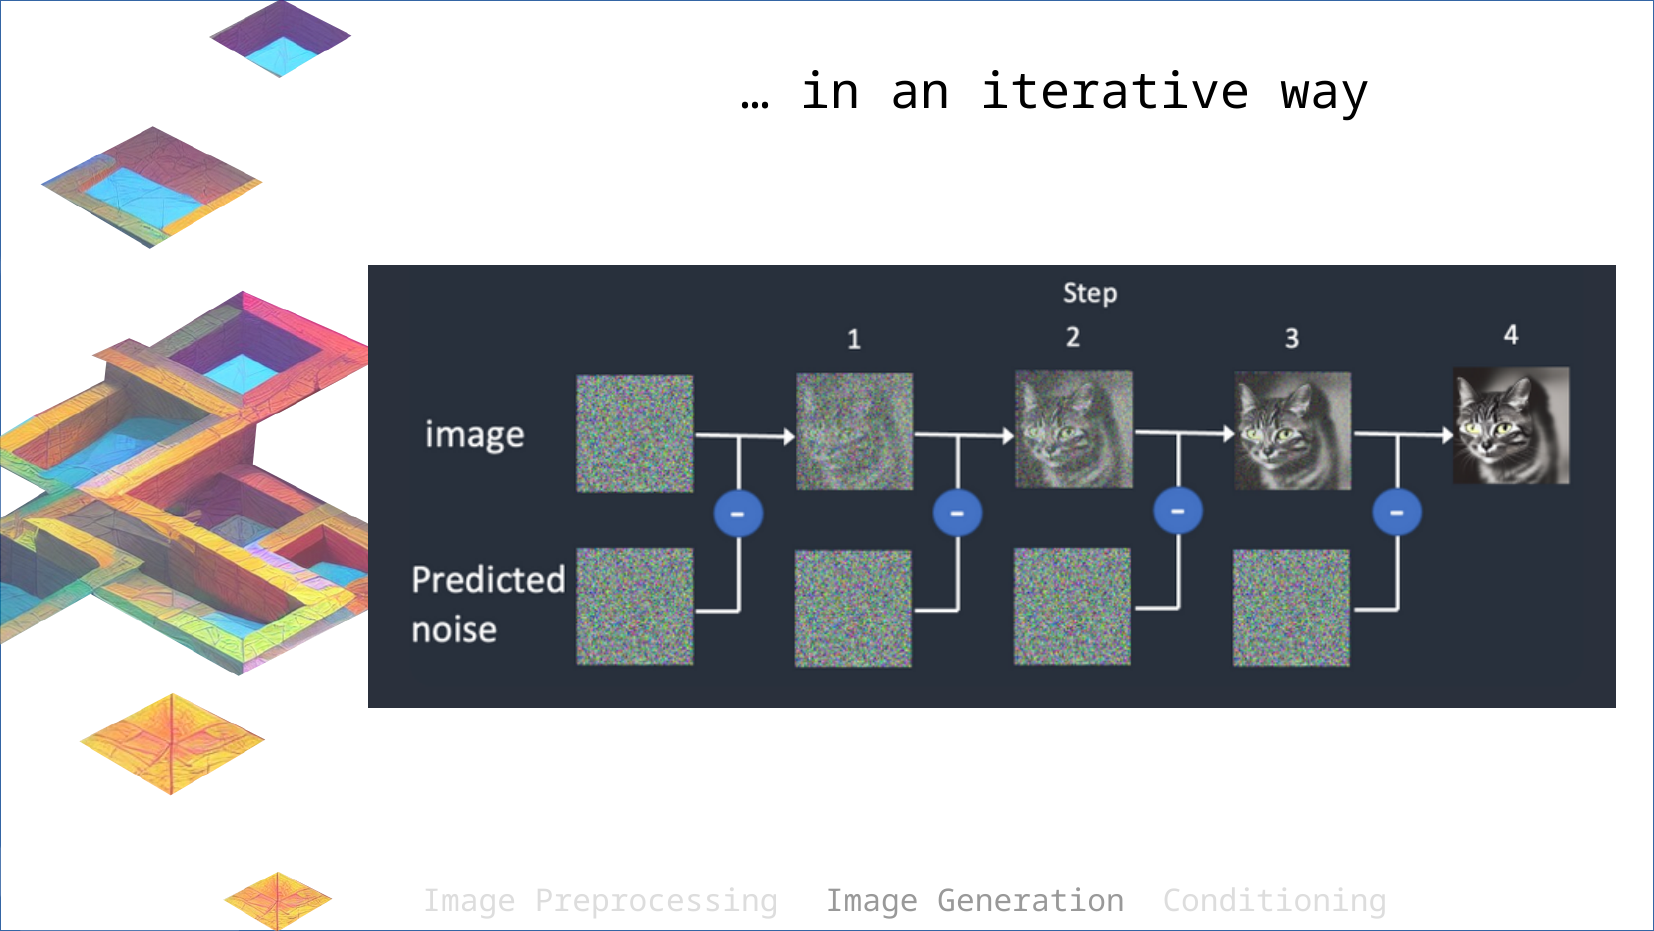

… in an iterative way
# Image Preprocessing
Image Generation
Conditioning